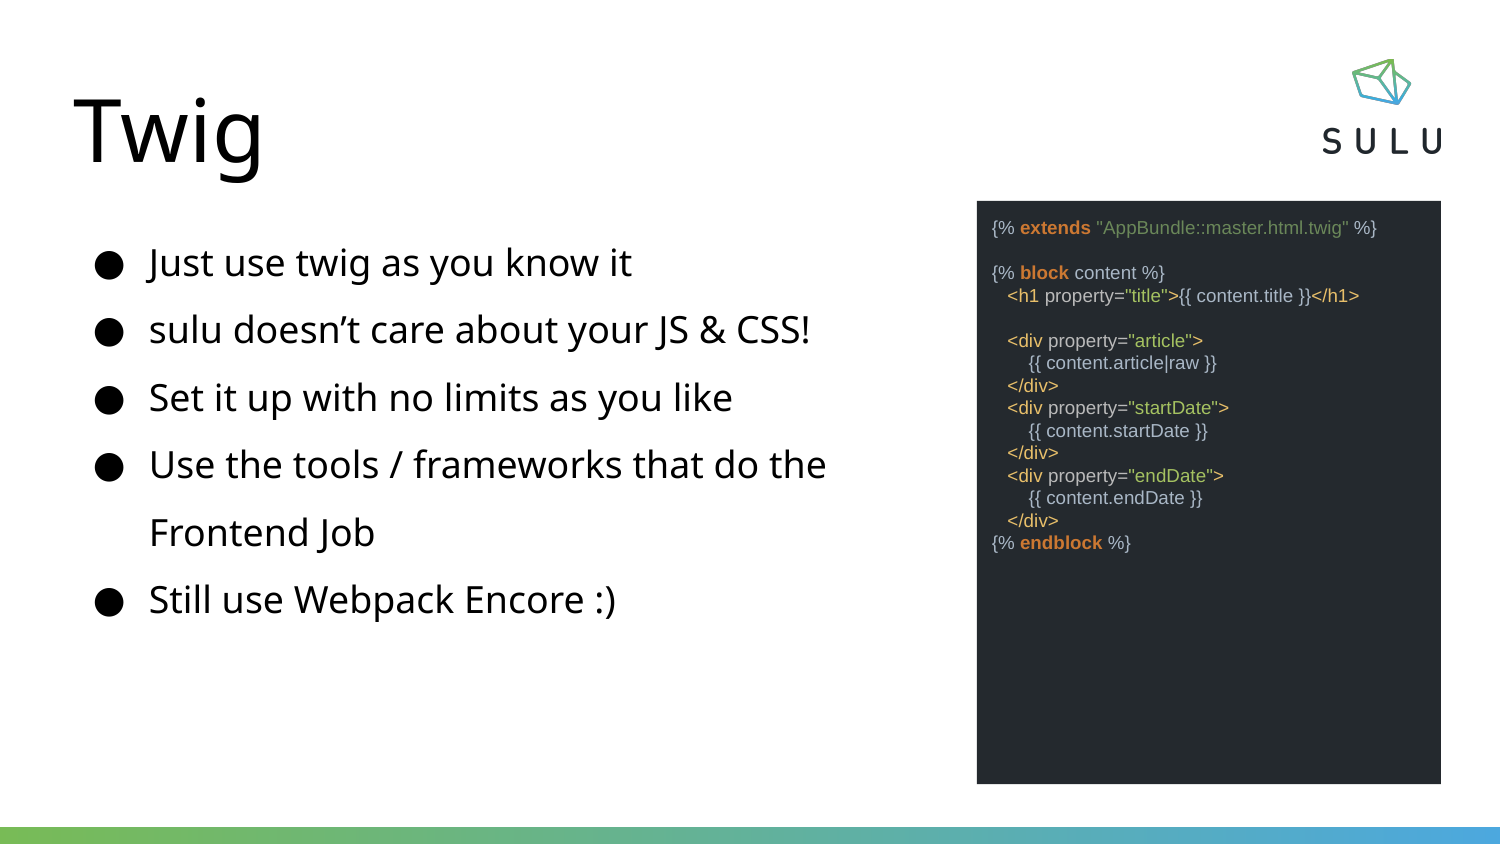

# Twig
Just use twig as you know it
sulu doesn’t care about your JS & CSS!
Set it up with no limits as you like
Use the tools / frameworks that do the Frontend Job
Still use Webpack Encore :)
{% extends "AppBundle::master.html.twig" %}
{% block content %}
 <h1 property="title">{{ content.title }}</h1>
 <div property="article">
 {{ content.article|raw }}
 </div>
 <div property="startDate">
 {{ content.startDate }}
 </div>
 <div property="endDate">
 {{ content.endDate }}
 </div>
{% endblock %}